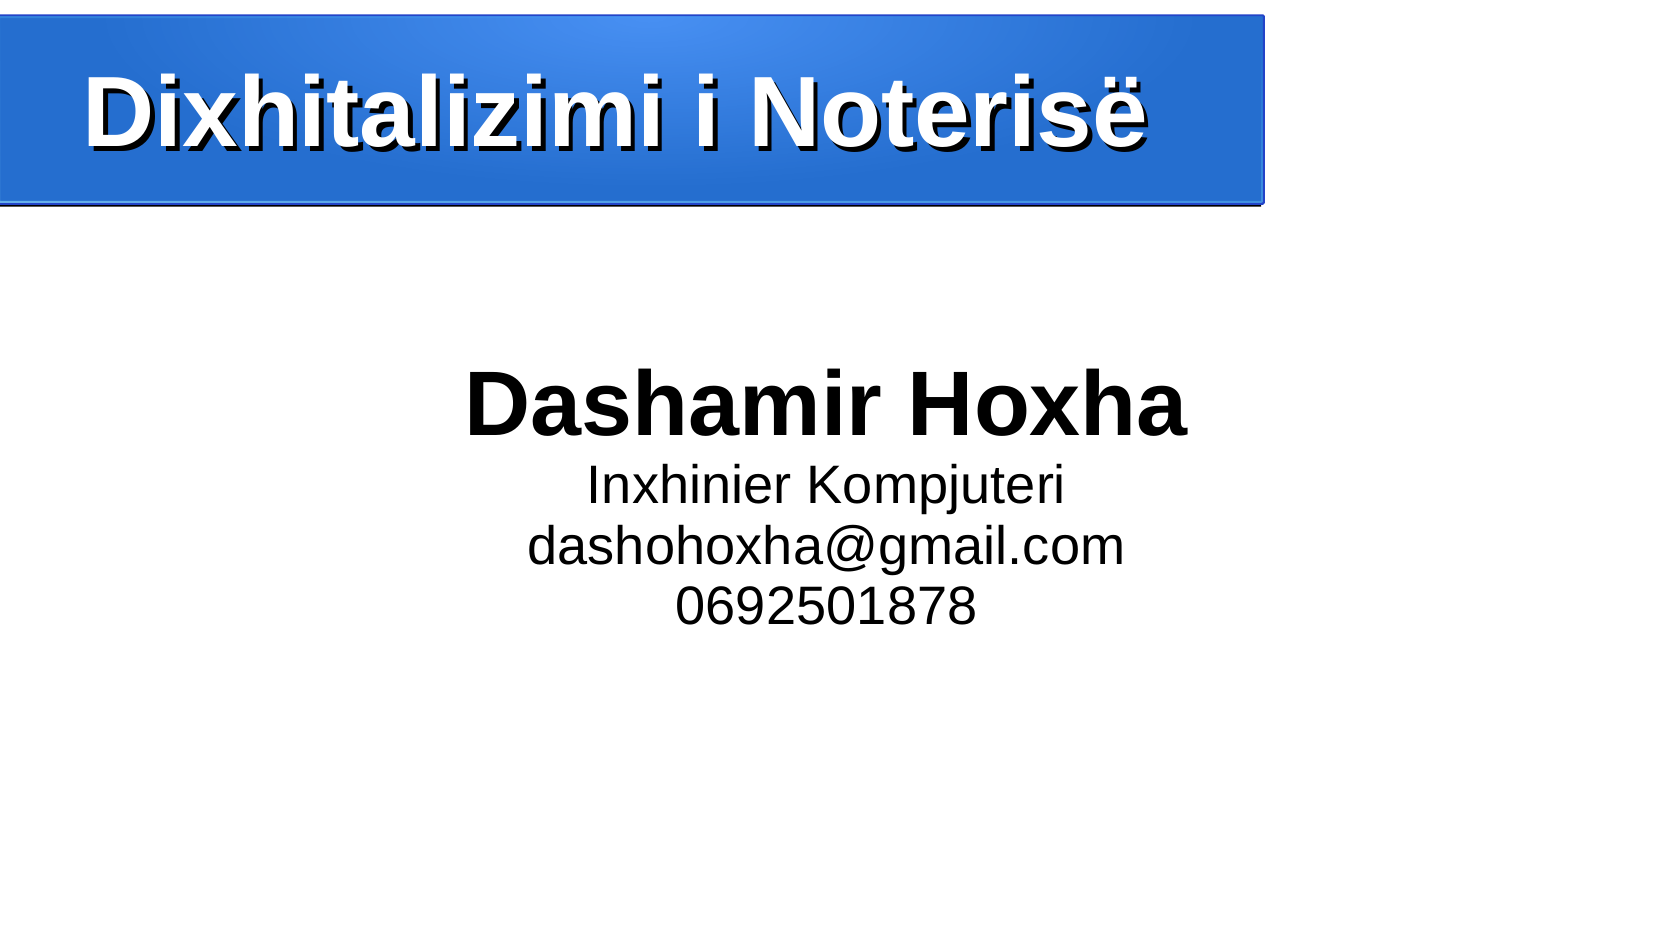

# Dixhitalizimi i Noterisë
Dashamir Hoxha
Inxhinier Kompjuteri
dashohoxha@gmail.com
0692501878